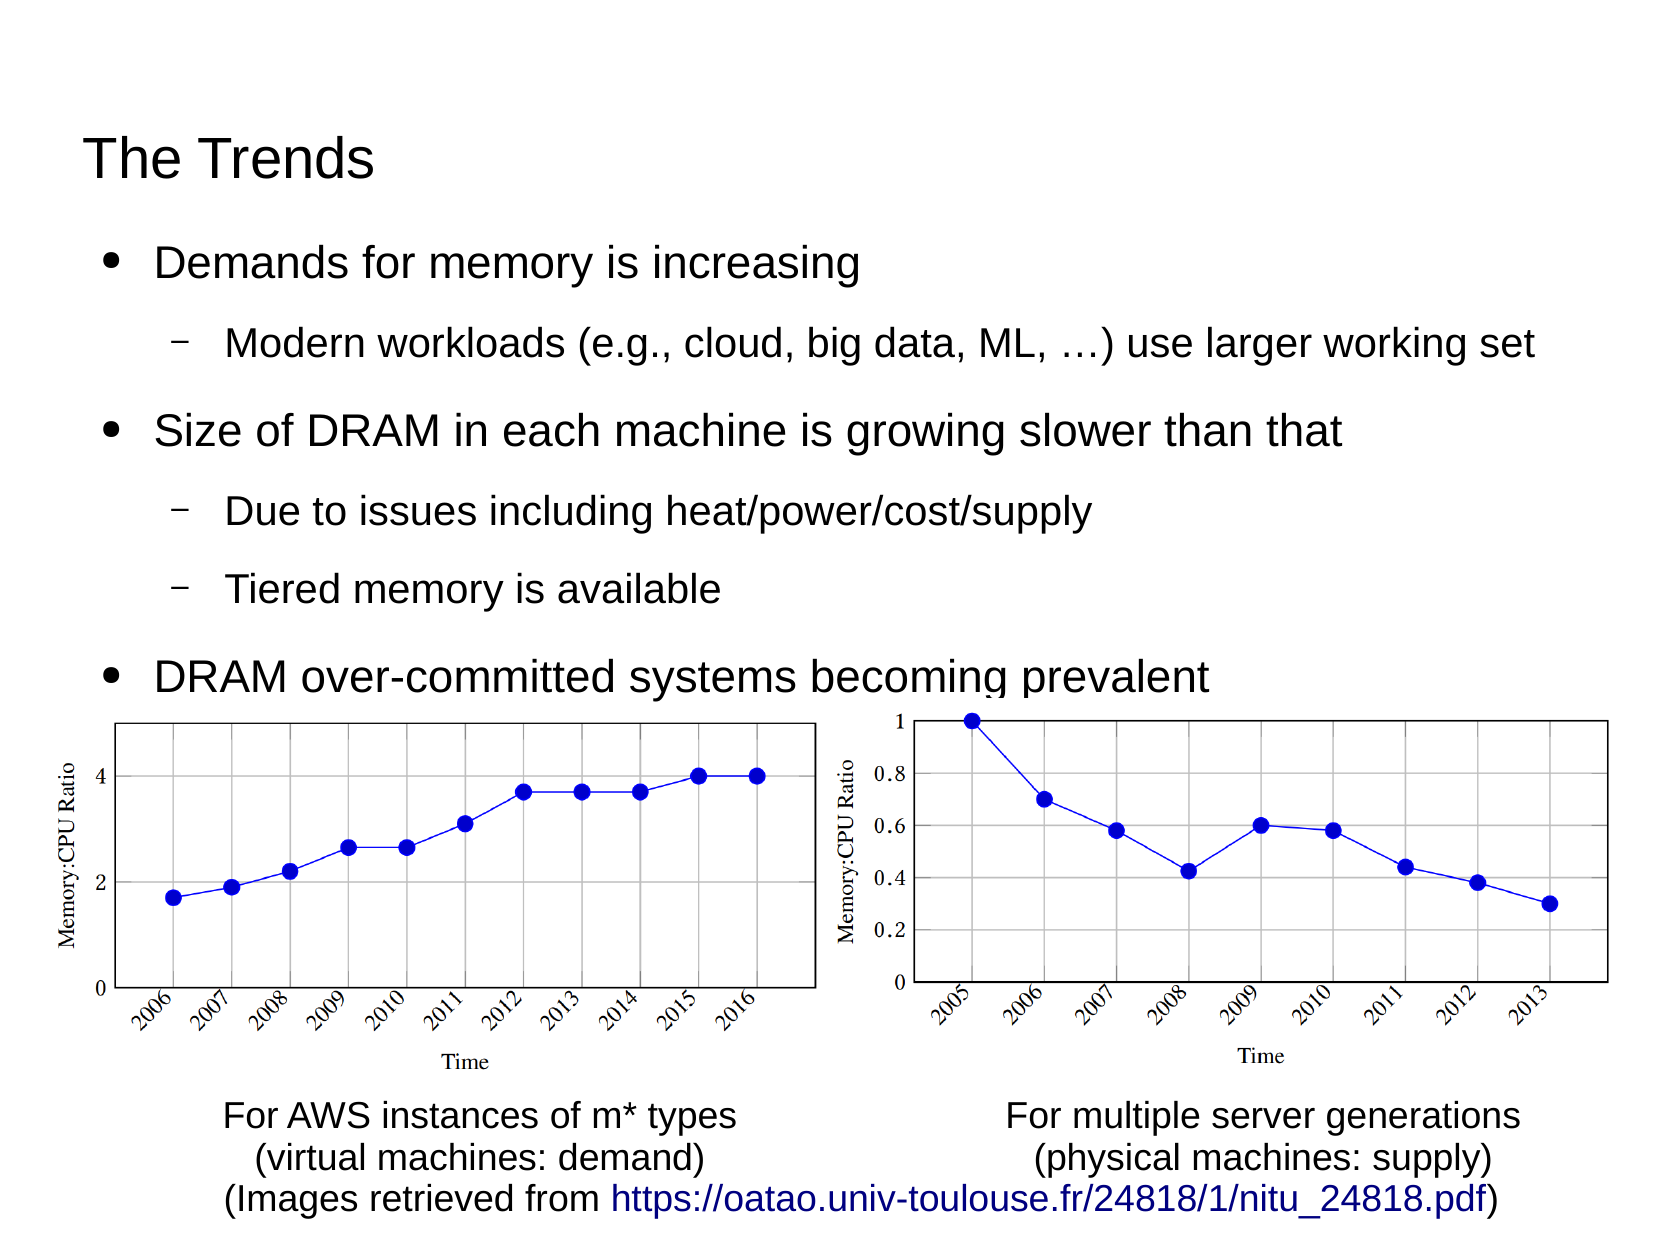

# The Trends
Demands for memory is increasing
Modern workloads (e.g., cloud, big data, ML, …) use larger working set
Size of DRAM in each machine is growing slower than that
Due to issues including heat/power/cost/supply
Tiered memory is available
DRAM over-committed systems becoming prevalent
For AWS instances of m* types
(virtual machines: demand)
For multiple server generations
(physical machines: supply)
(Images retrieved from https://oatao.univ-toulouse.fr/24818/1/nitu_24818.pdf)